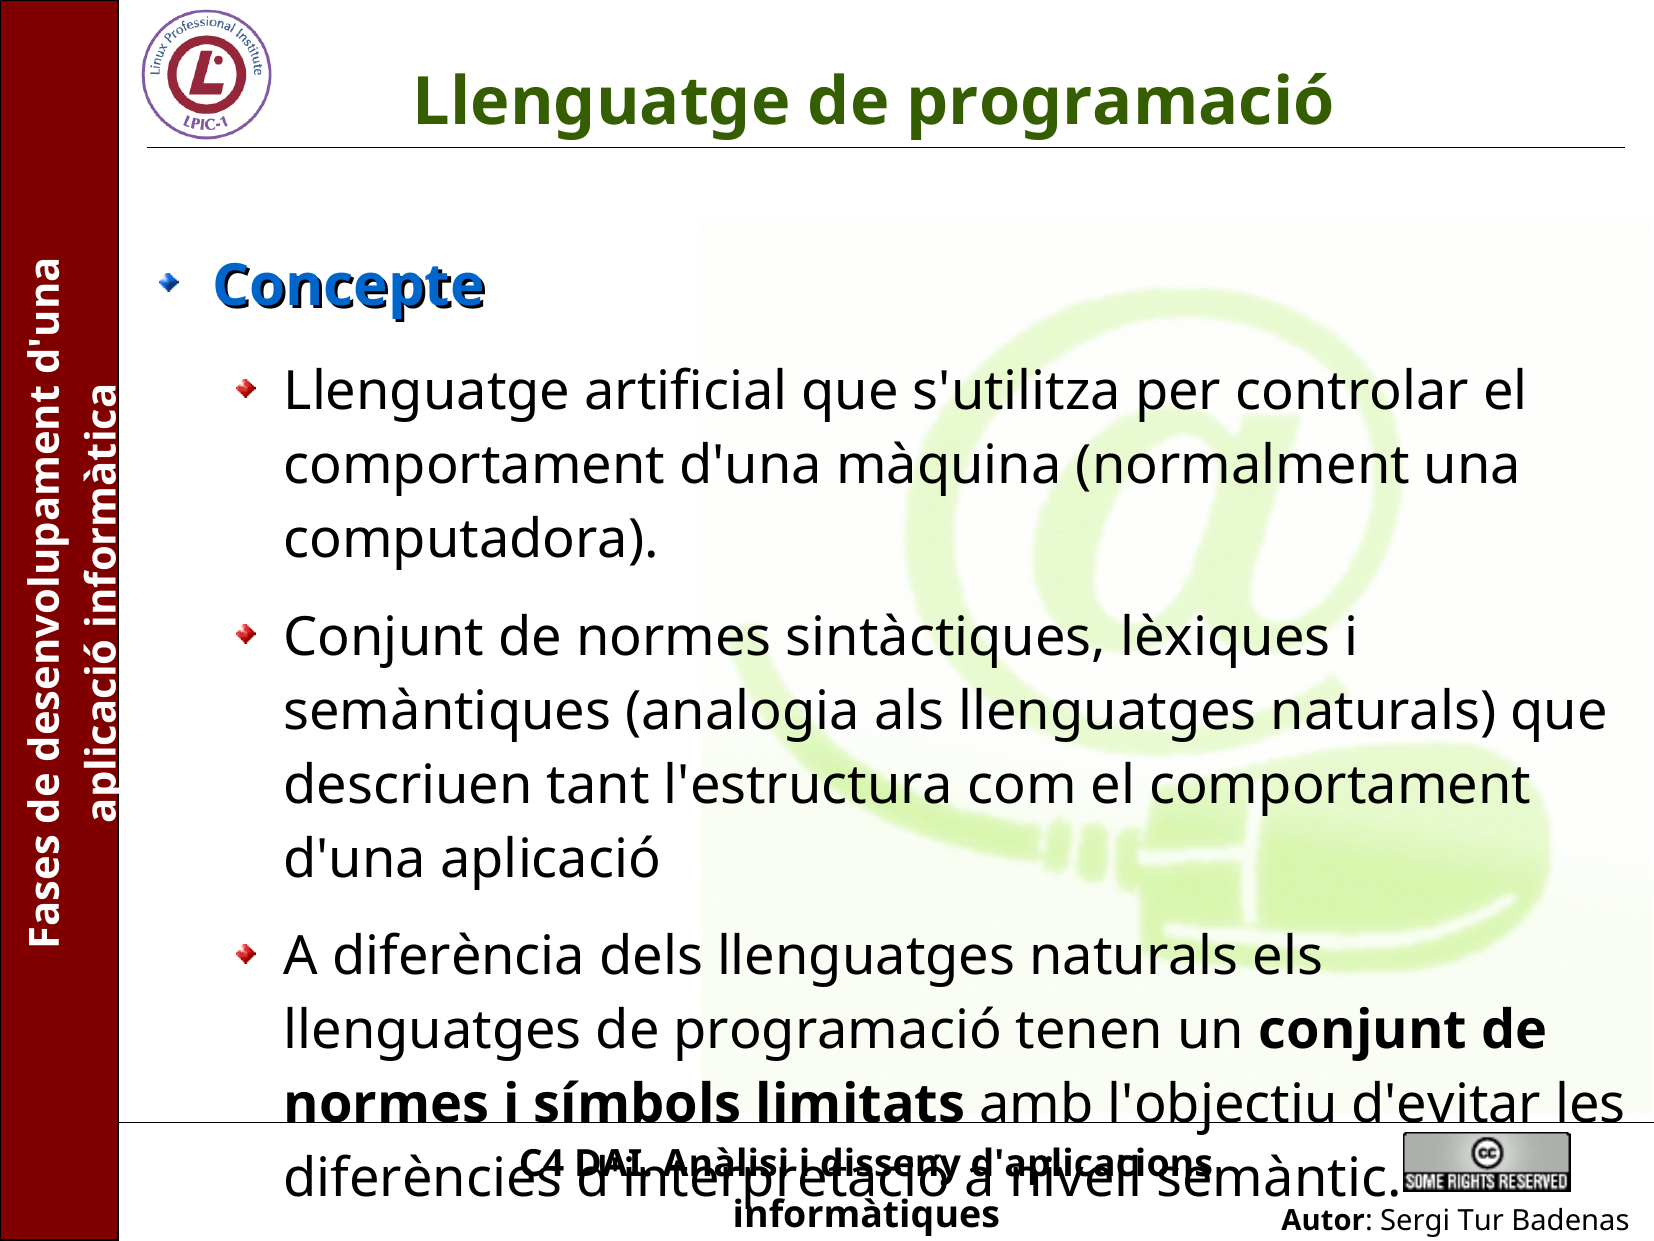

# Llenguatge de programació
Concepte
Llenguatge artificial que s'utilitza per controlar el comportament d'una màquina (normalment una computadora).
Conjunt de normes sintàctiques, lèxiques i semàntiques (analogia als llenguatges naturals) que descriuen tant l'estructura com el comportament d'una aplicació
A diferència dels llenguatges naturals els llenguatges de programació tenen un conjunt de normes i símbols limitats amb l'objectiu d'evitar les diferències d'interpretació a nivell semàntic.